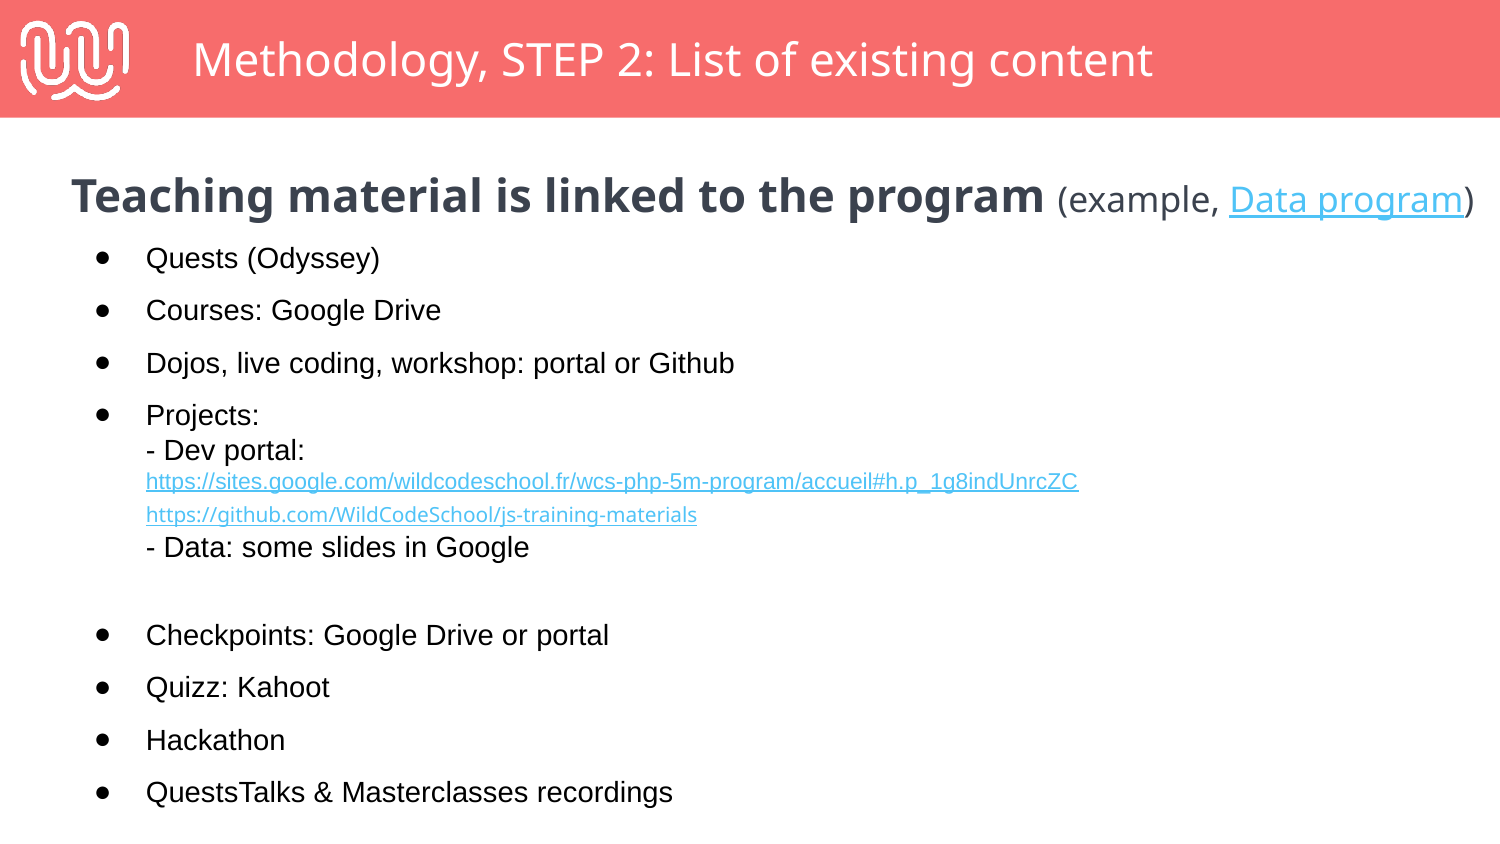

# Methodology, STEP 2: List of existing content
Teaching material is linked to the program (example, Data program)
Quests (Odyssey)
Courses: Google Drive
Dojos, live coding, workshop: portal or Github
Projects:
- Dev portal:
https://sites.google.com/wildcodeschool.fr/wcs-php-5m-program/accueil#h.p_1g8indUnrcZC
https://github.com/WildCodeSchool/js-training-materials
- Data: some slides in Google
Checkpoints: Google Drive or portal
Quizz: Kahoot
Hackathon
QuestsTalks & Masterclasses recordings